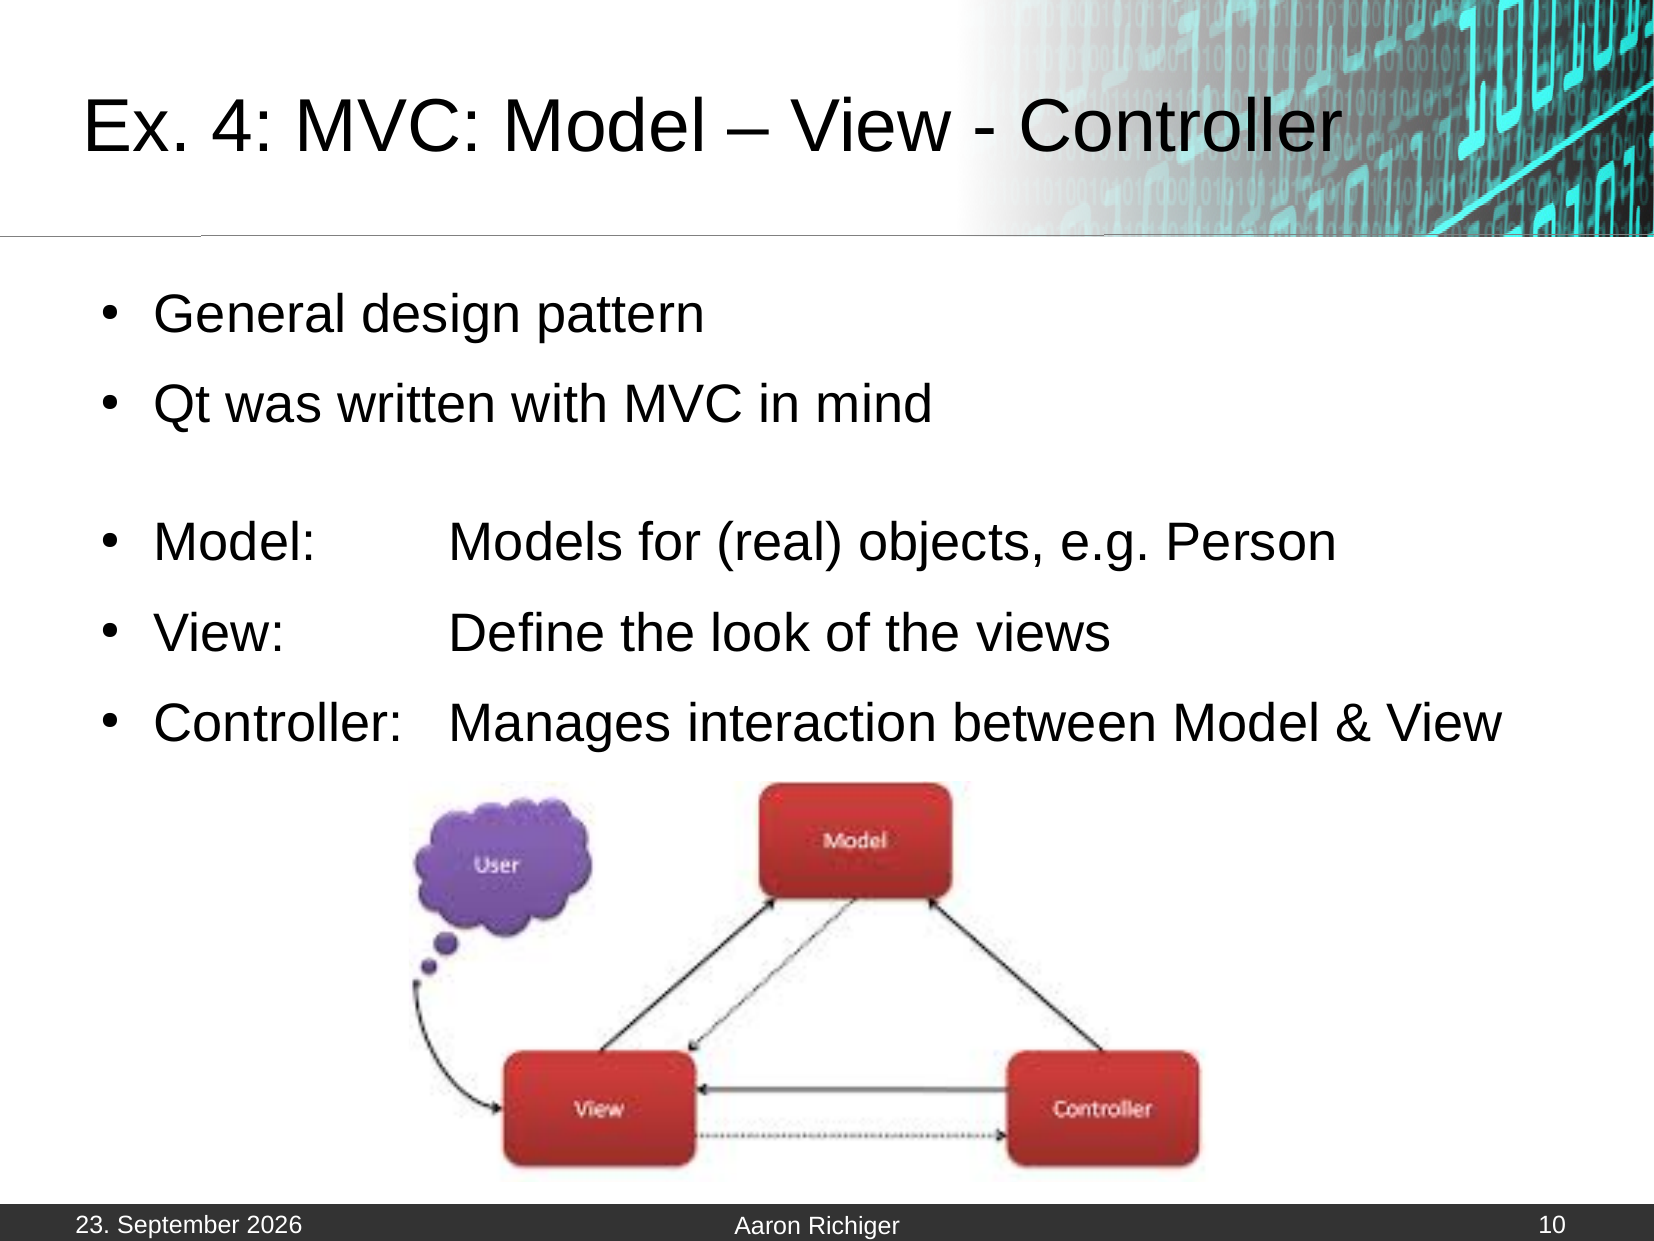

# Ex. 4: MVC: Model – View - Controller
General design pattern
Qt was written with MVC in mind
Model:		Models for (real) objects, e.g. Person
View:			Define the look of the views
Controller:	Manages interaction between Model & View
10
Aaron Richiger